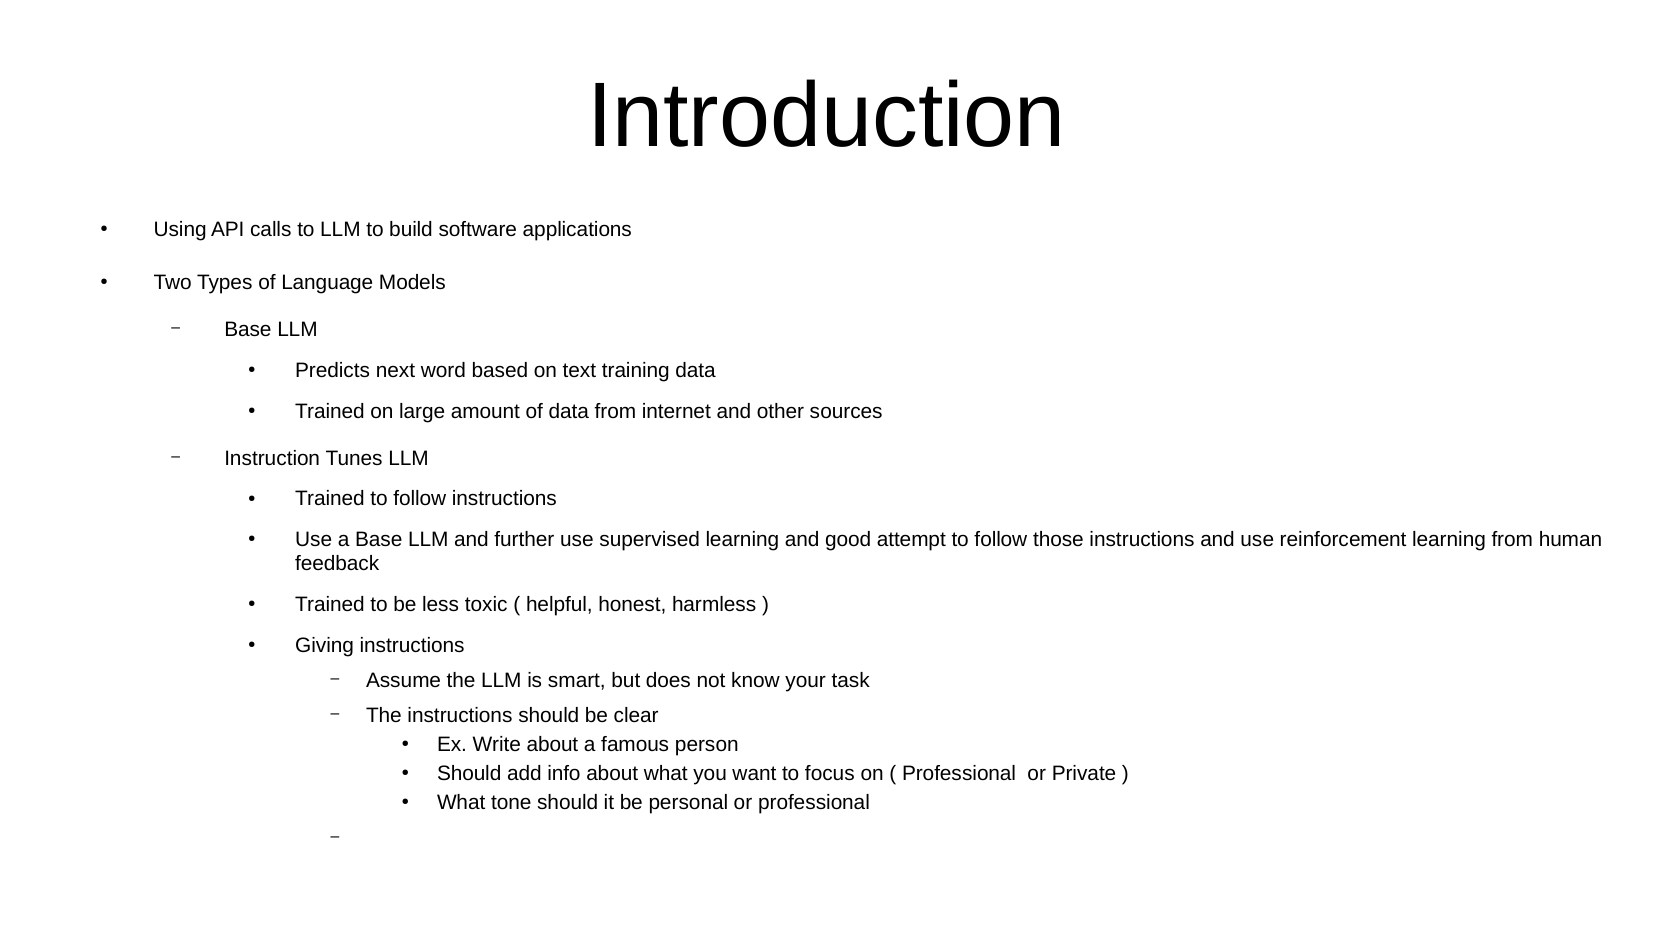

# Introduction
Using API calls to LLM to build software applications
Two Types of Language Models
Base LLM
Predicts next word based on text training data
Trained on large amount of data from internet and other sources
Instruction Tunes LLM
Trained to follow instructions
Use a Base LLM and further use supervised learning and good attempt to follow those instructions and use reinforcement learning from human feedback
Trained to be less toxic ( helpful, honest, harmless )
Giving instructions
Assume the LLM is smart, but does not know your task
The instructions should be clear
Ex. Write about a famous person
Should add info about what you want to focus on ( Professional or Private )
What tone should it be personal or professional